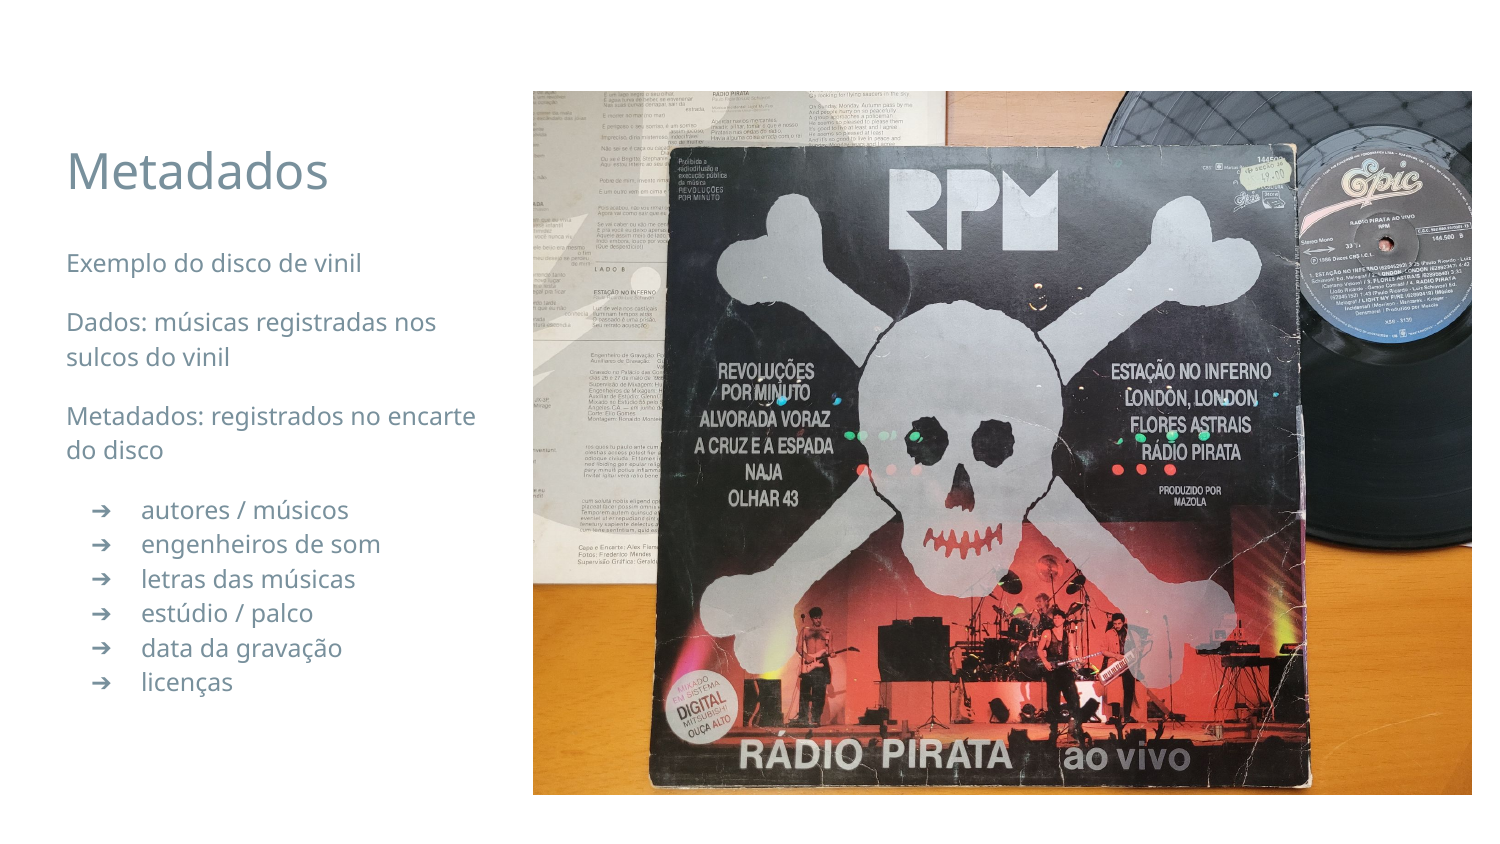

# Metadados
Exemplo do disco de vinil
Dados: músicas registradas nos sulcos do vinil
Metadados: registrados no encarte do disco
autores / músicos
engenheiros de som
letras das músicas
estúdio / palco
data da gravação
licenças